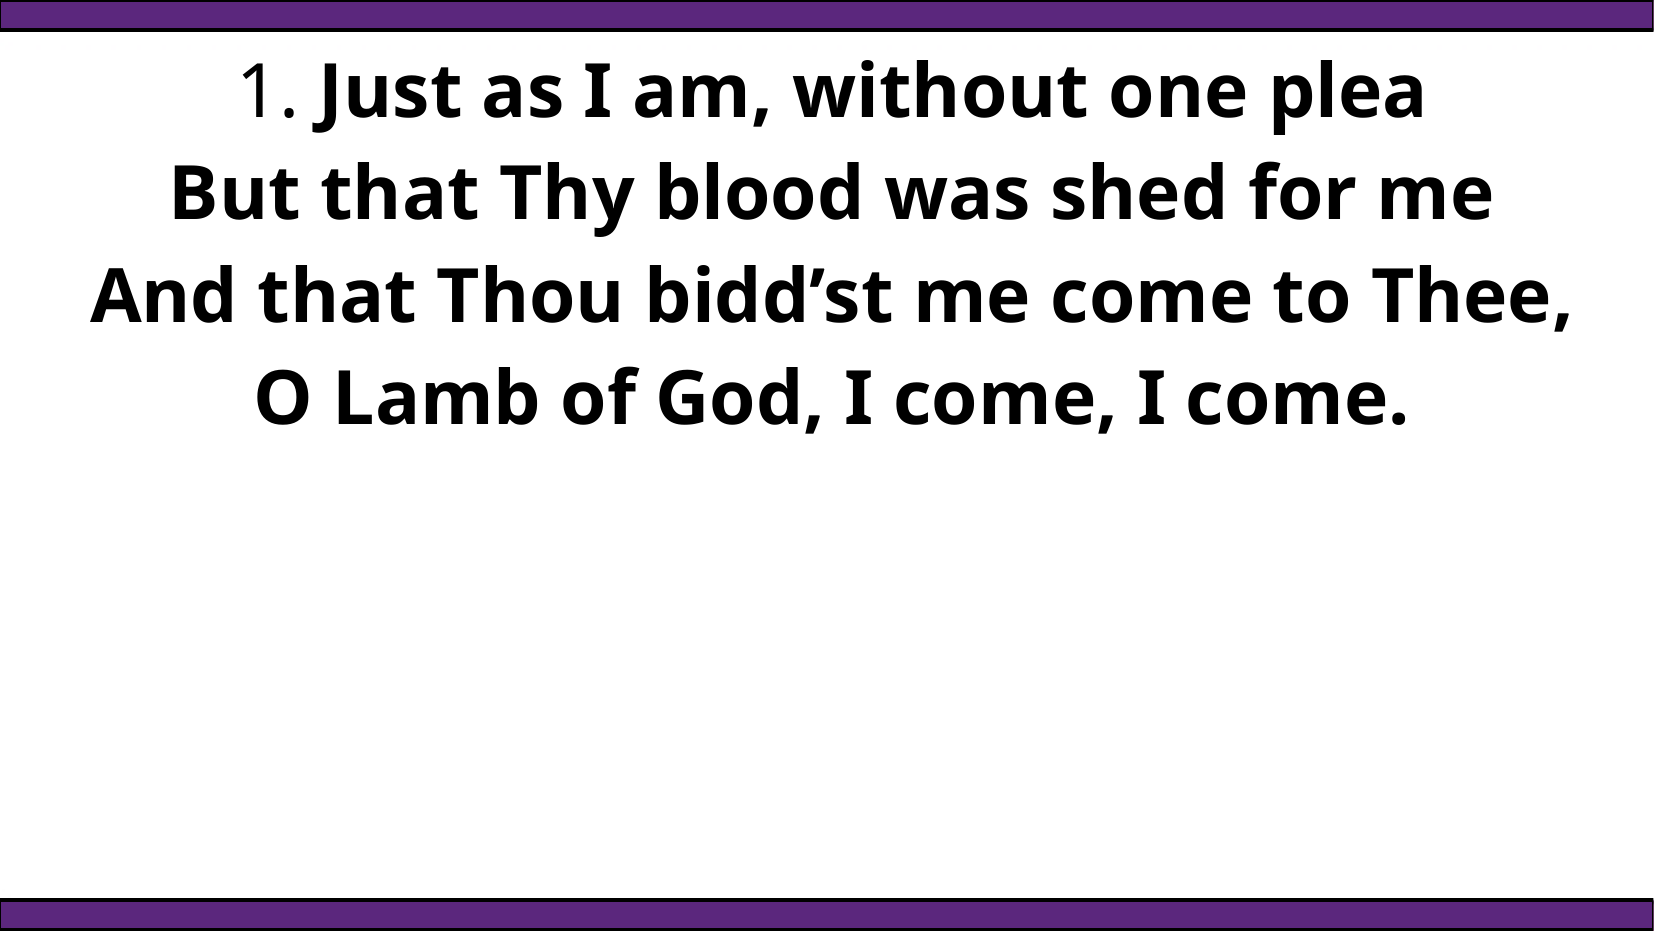

1. Just as I am, without one plea
But that Thy blood was shed for me
And that Thou bidd’st me come to Thee,
O Lamb of God, I come, I come.